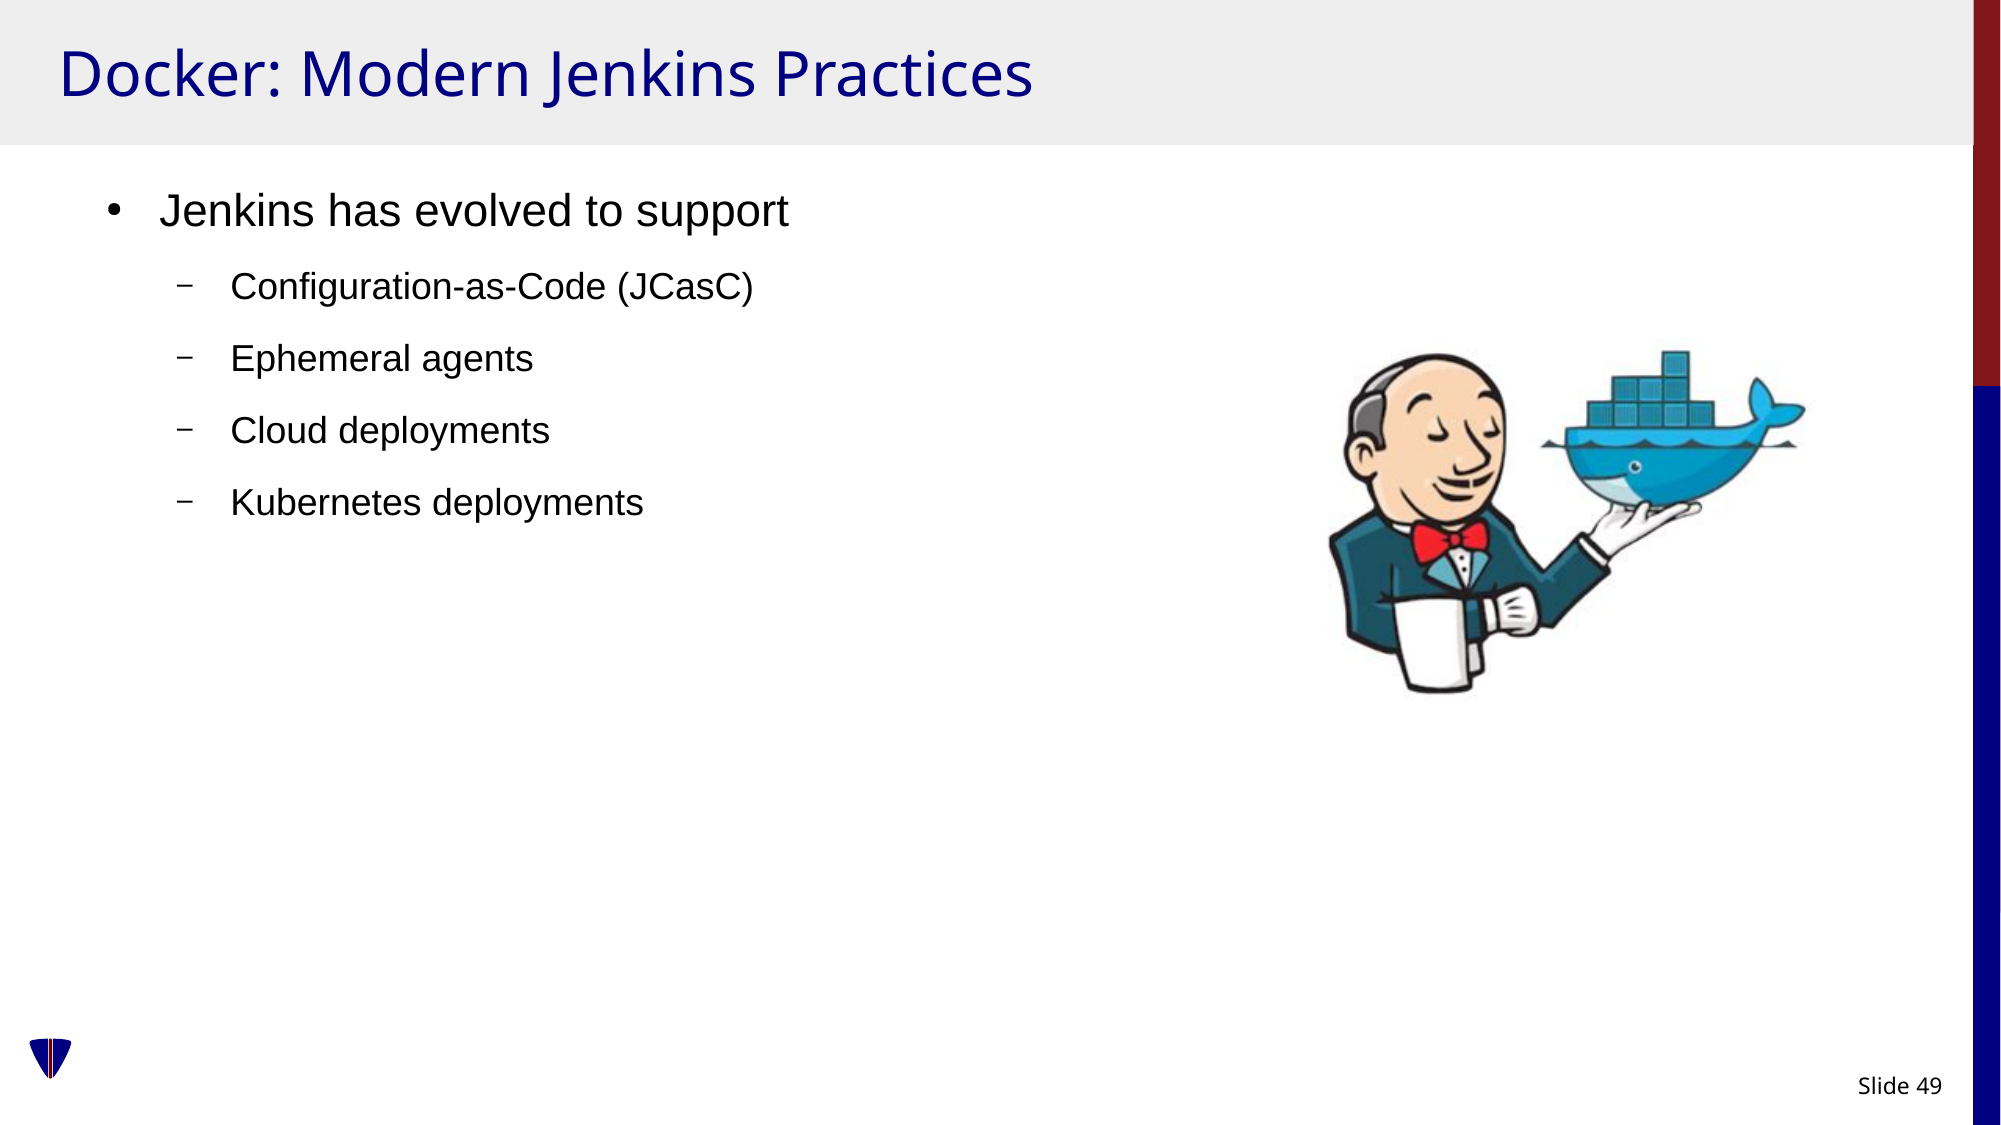

# Docker: Modern Jenkins Practices
Jenkins has evolved to support
Configuration-as-Code (JCasC)
Ephemeral agents
Cloud deployments
Kubernetes deployments